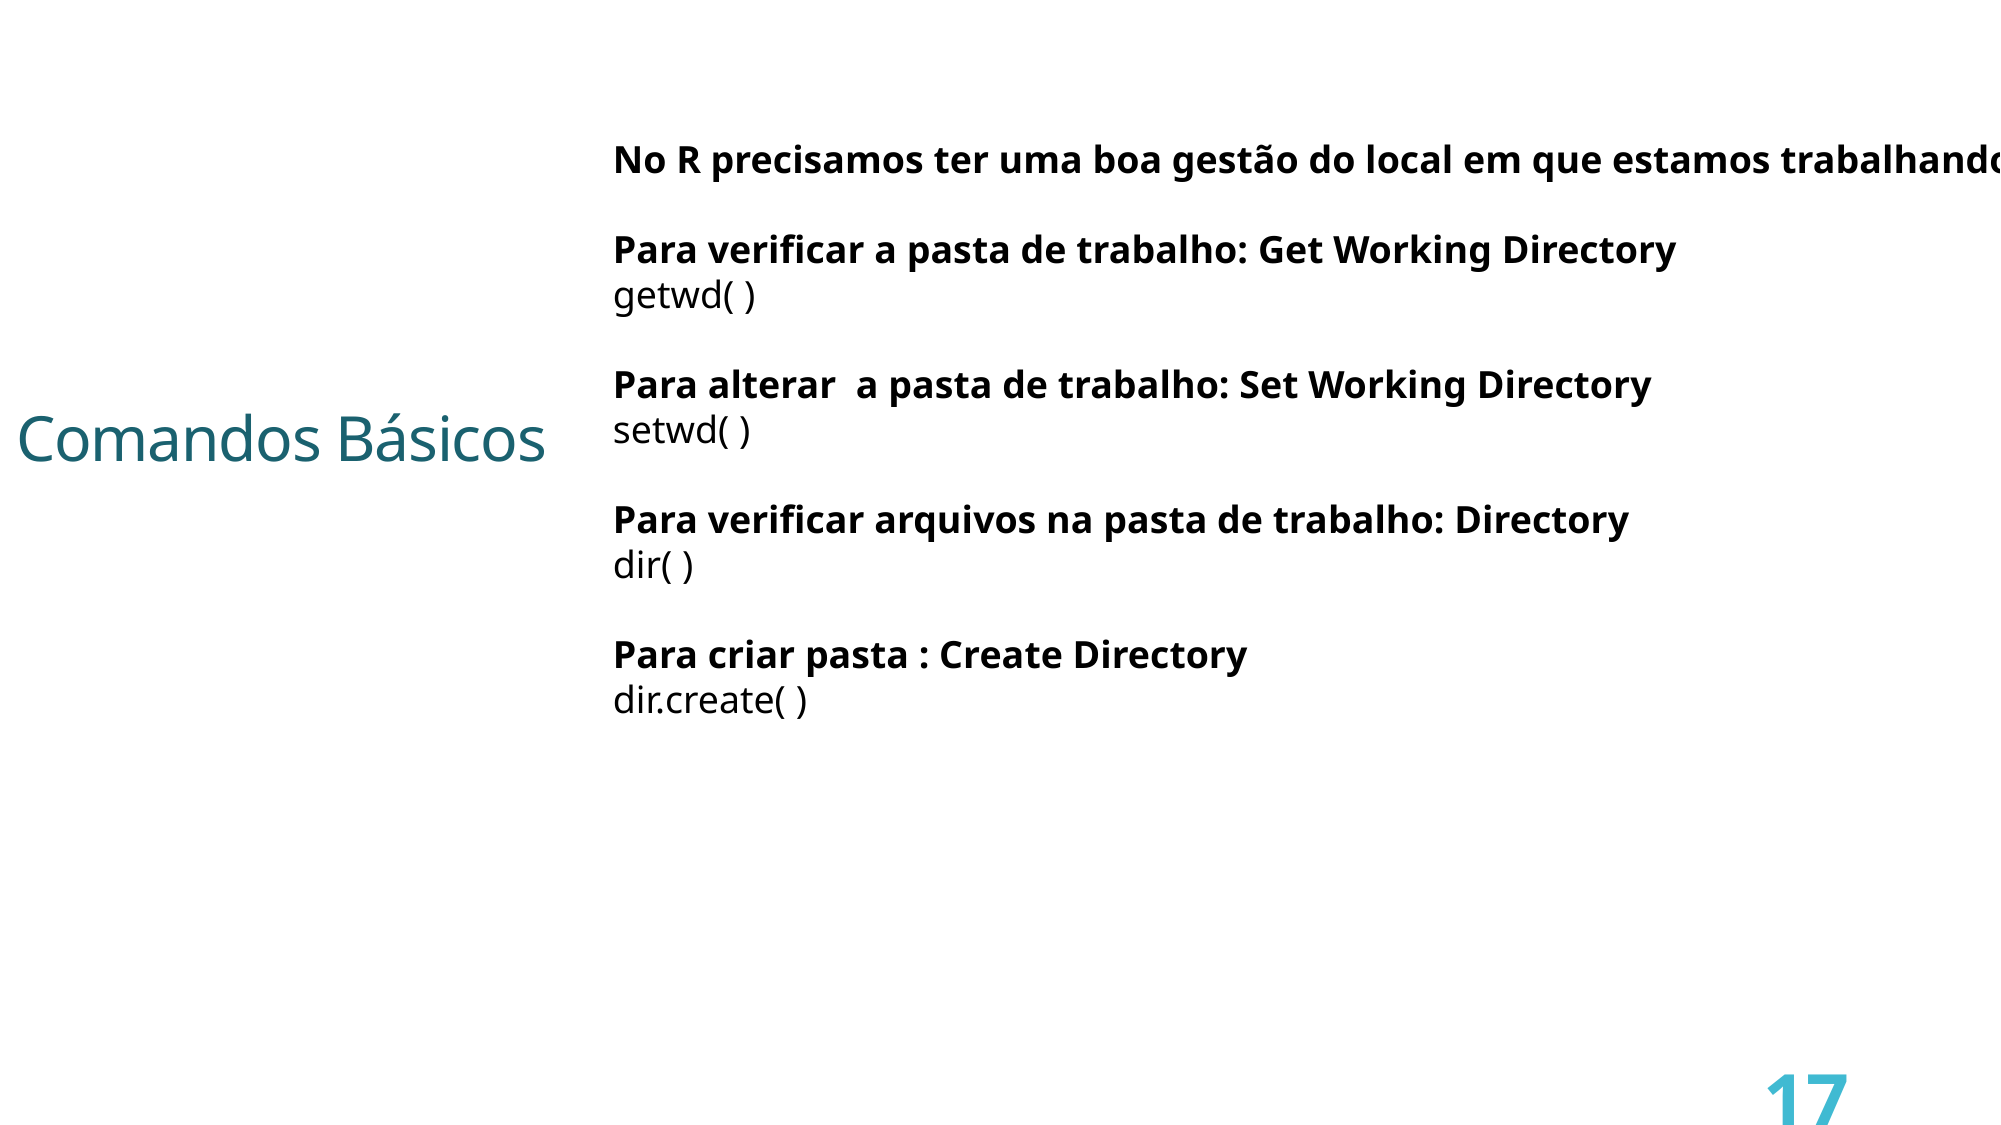

No R precisamos ter uma boa gestão do local em que estamos trabalhando no PC
Para verificar a pasta de trabalho: Get Working Directory
getwd( )
Para alterar a pasta de trabalho: Set Working Directory
setwd( )
Para verificar arquivos na pasta de trabalho: Directory
dir( )
Para criar pasta : Create Directory
dir.create( )
Comandos Básicos
R